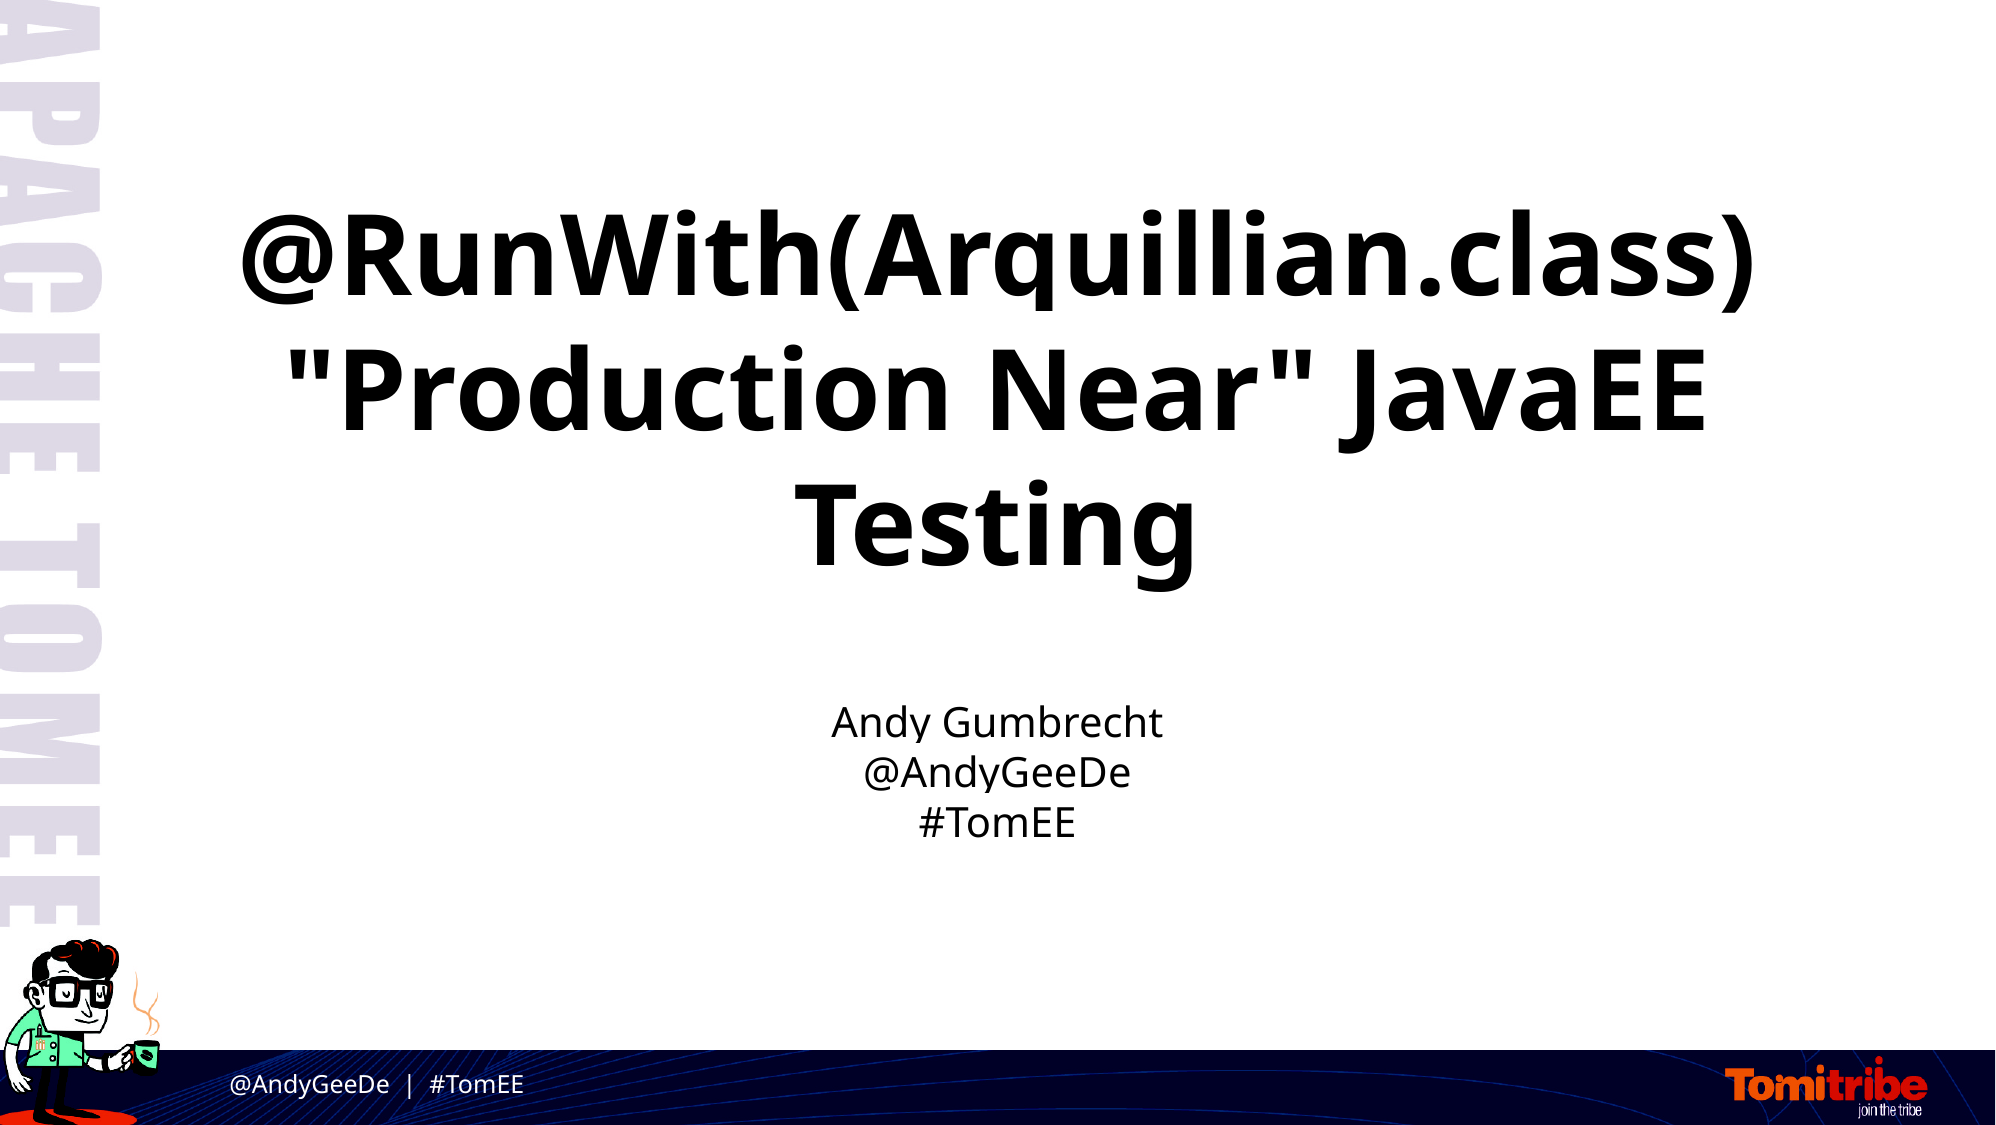

# @RunWith(Arquillian.class) "Production Near" JavaEE Testing
Andy Gumbrecht
@AndyGeeDe
#TomEE
@AndyGeeDe | #TomEE